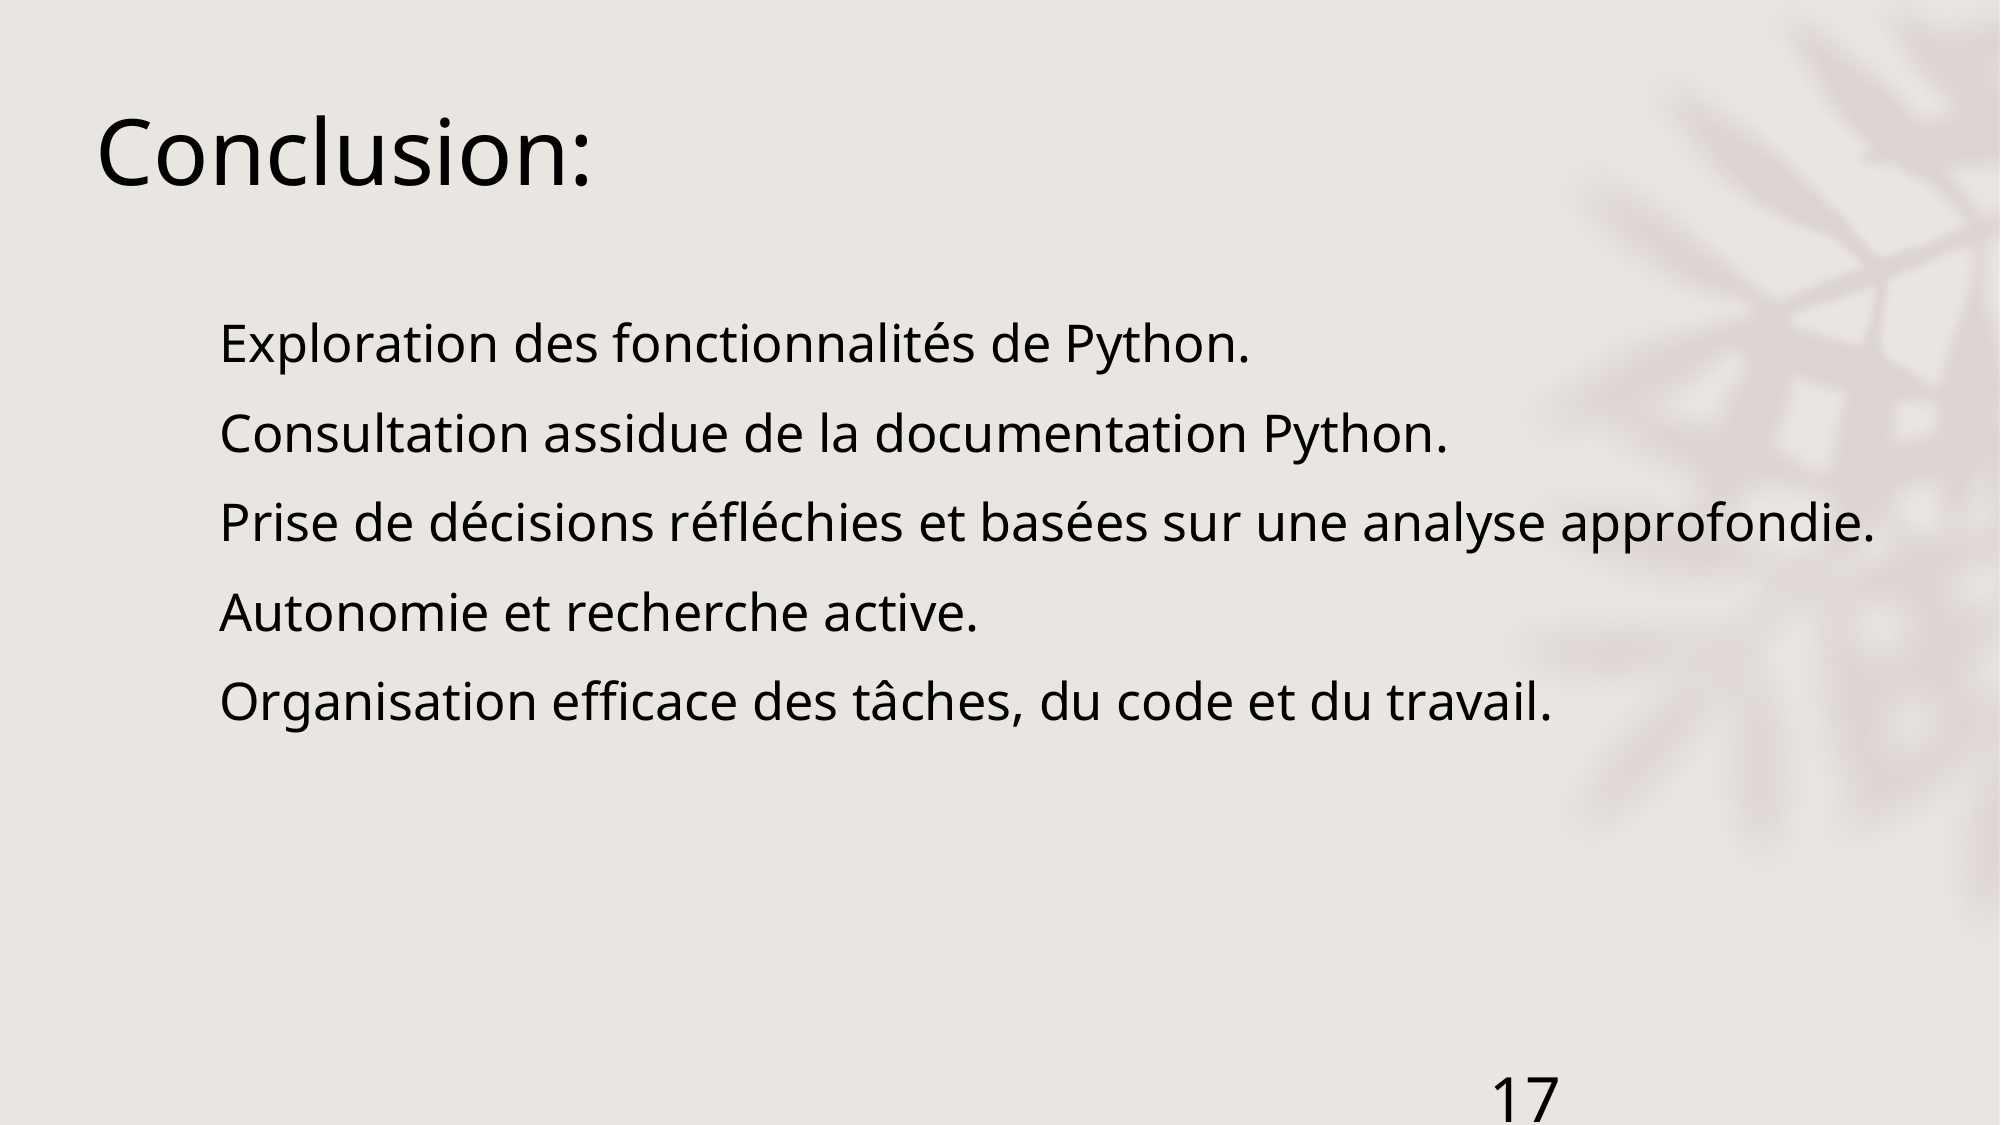

# Conclusion:
Exploration des fonctionnalités de Python.
Consultation assidue de la documentation Python.
Prise de décisions réfléchies et basées sur une analyse approfondie.
Autonomie et recherche active.
Organisation efficace des tâches, du code et du travail.